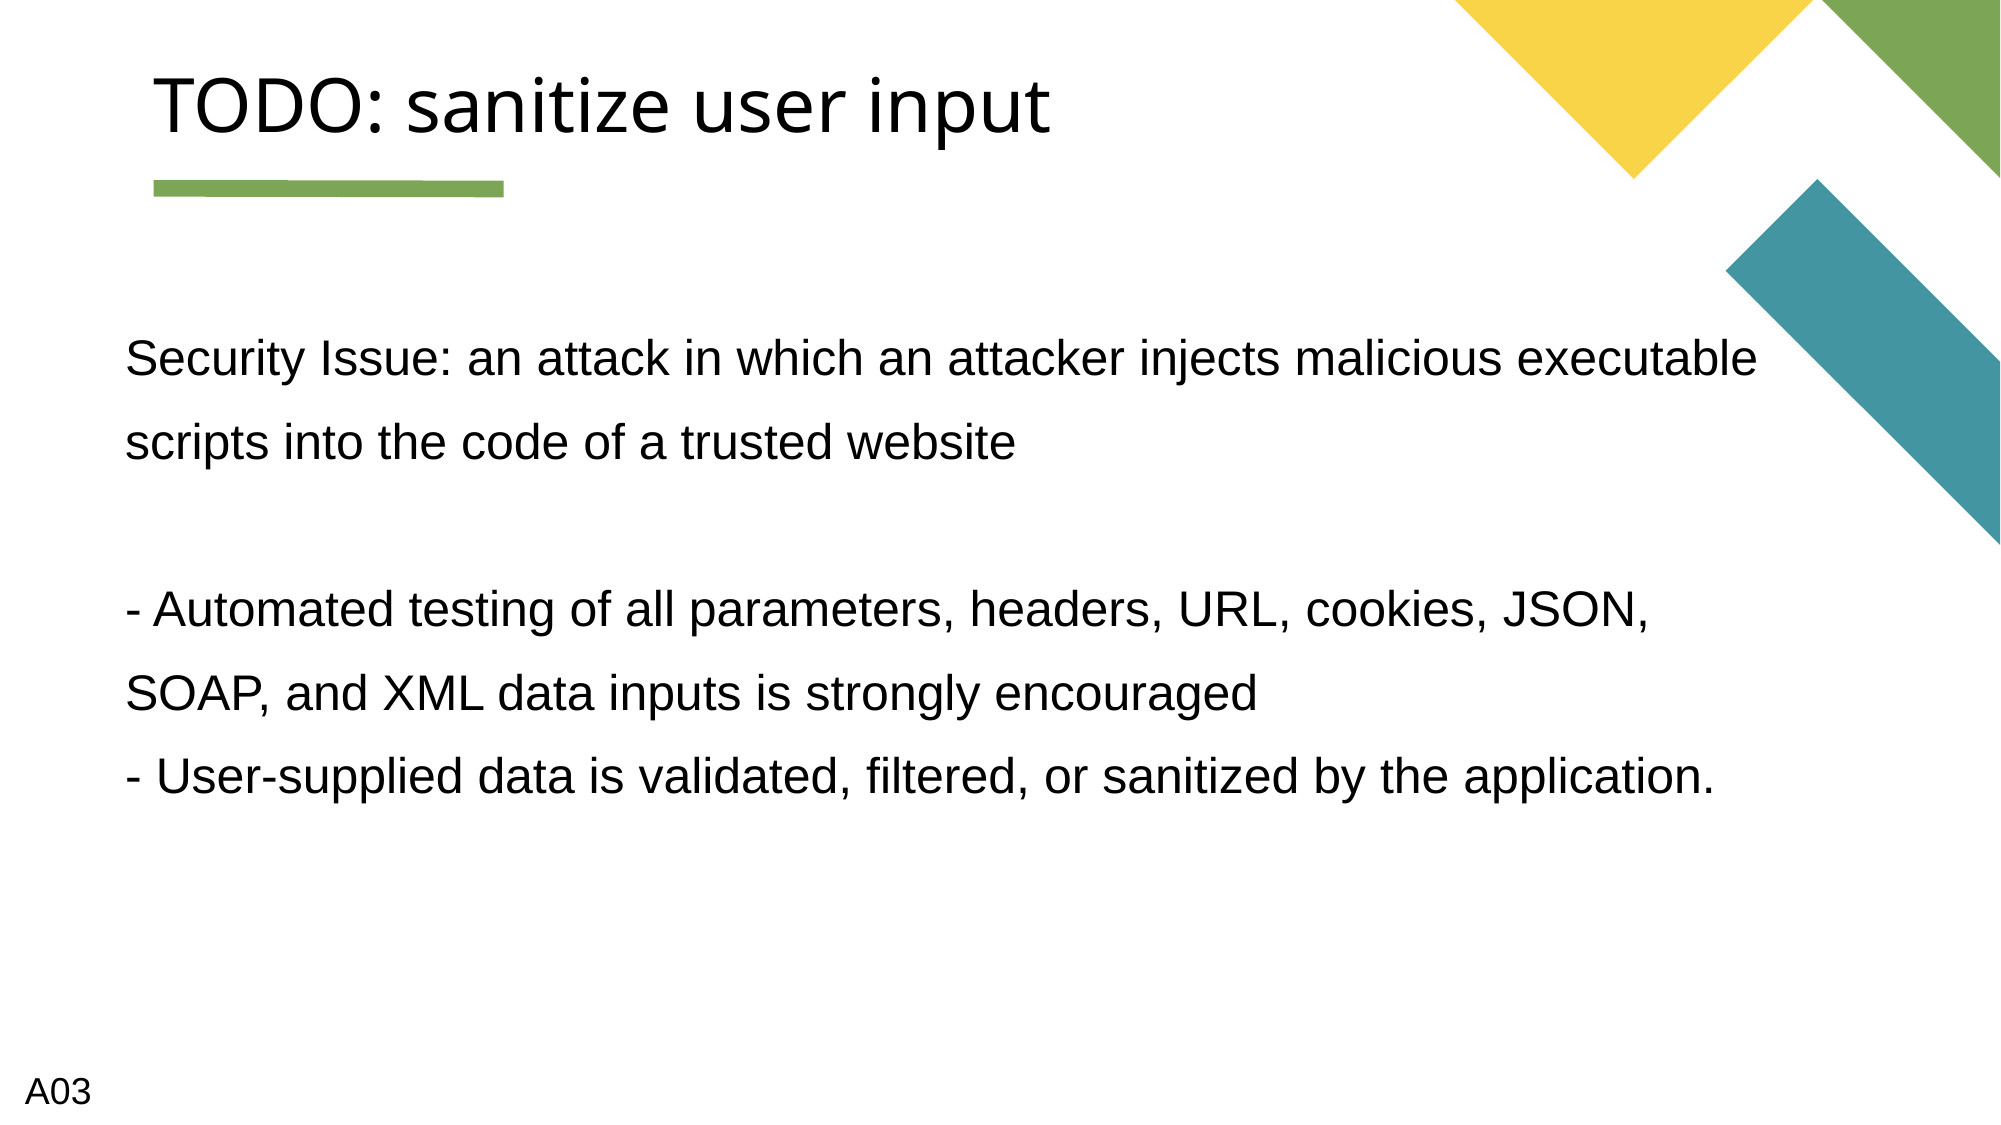

# TODO: sanitize user input
Security Issue: an attack in which an attacker injects malicious executable scripts into the code of a trusted website
- Automated testing of all parameters, headers, URL, cookies, JSON, SOAP, and XML data inputs is strongly encouraged
- User-supplied data is validated, filtered, or sanitized by the application.
A03